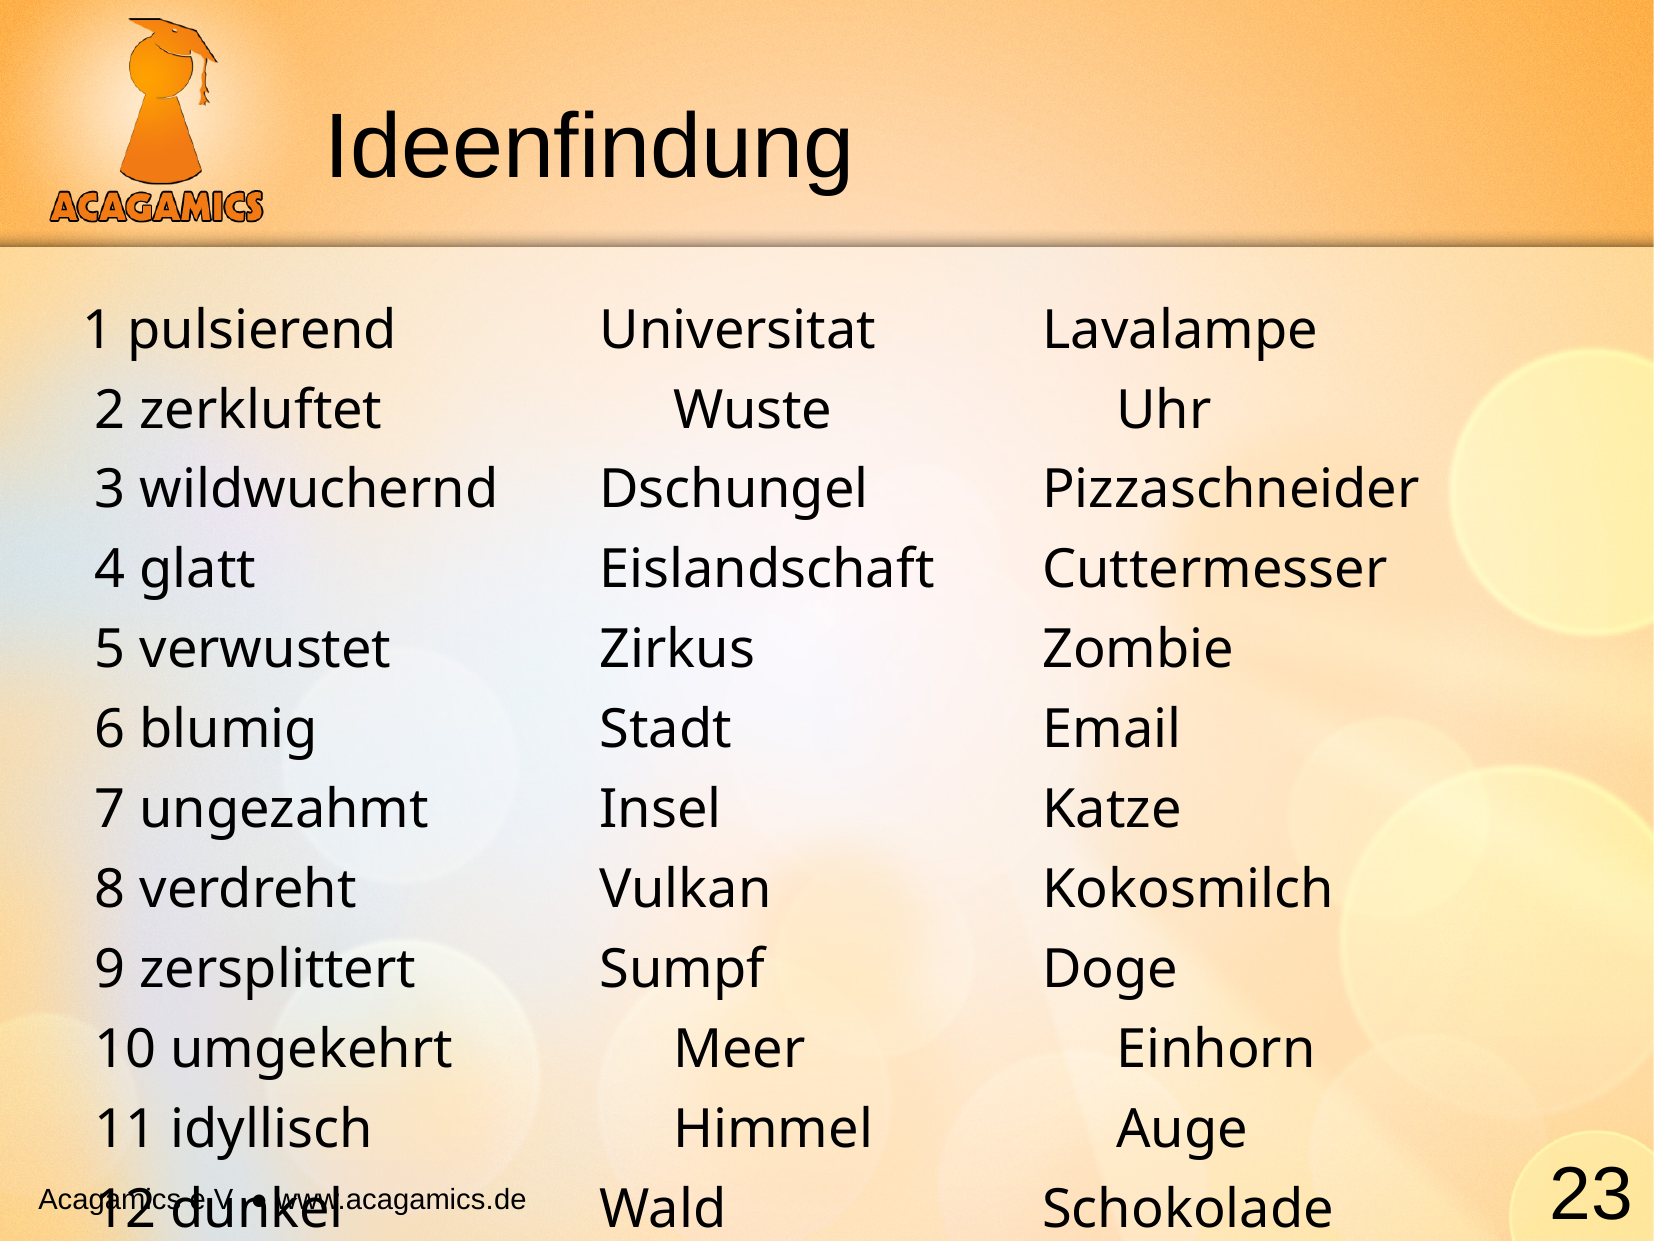

# Ideenfindung
1 pulsierend 			Universitat 			Lavalampe
 2 zerkluftet 				Wuste 				Uhr
 3 wildwuchernd 		Dschungel 			Pizzaschneider
 4 glatt 					Eislandschaft 		Cuttermesser
 5 verwustet 			Zirkus 				Zombie
 6 blumig 				Stadt 					Email
 7 ungezahmt 			Insel 					Katze
 8 verdreht 				Vulkan 				Kokosmilch
 9 zersplittert 			Sumpf 				Doge
 10 umgekehrt 			Meer 					Einhorn
 11 idyllisch 				Himmel 				Auge
 12 dunkel 				Wald 					Schokolade
23